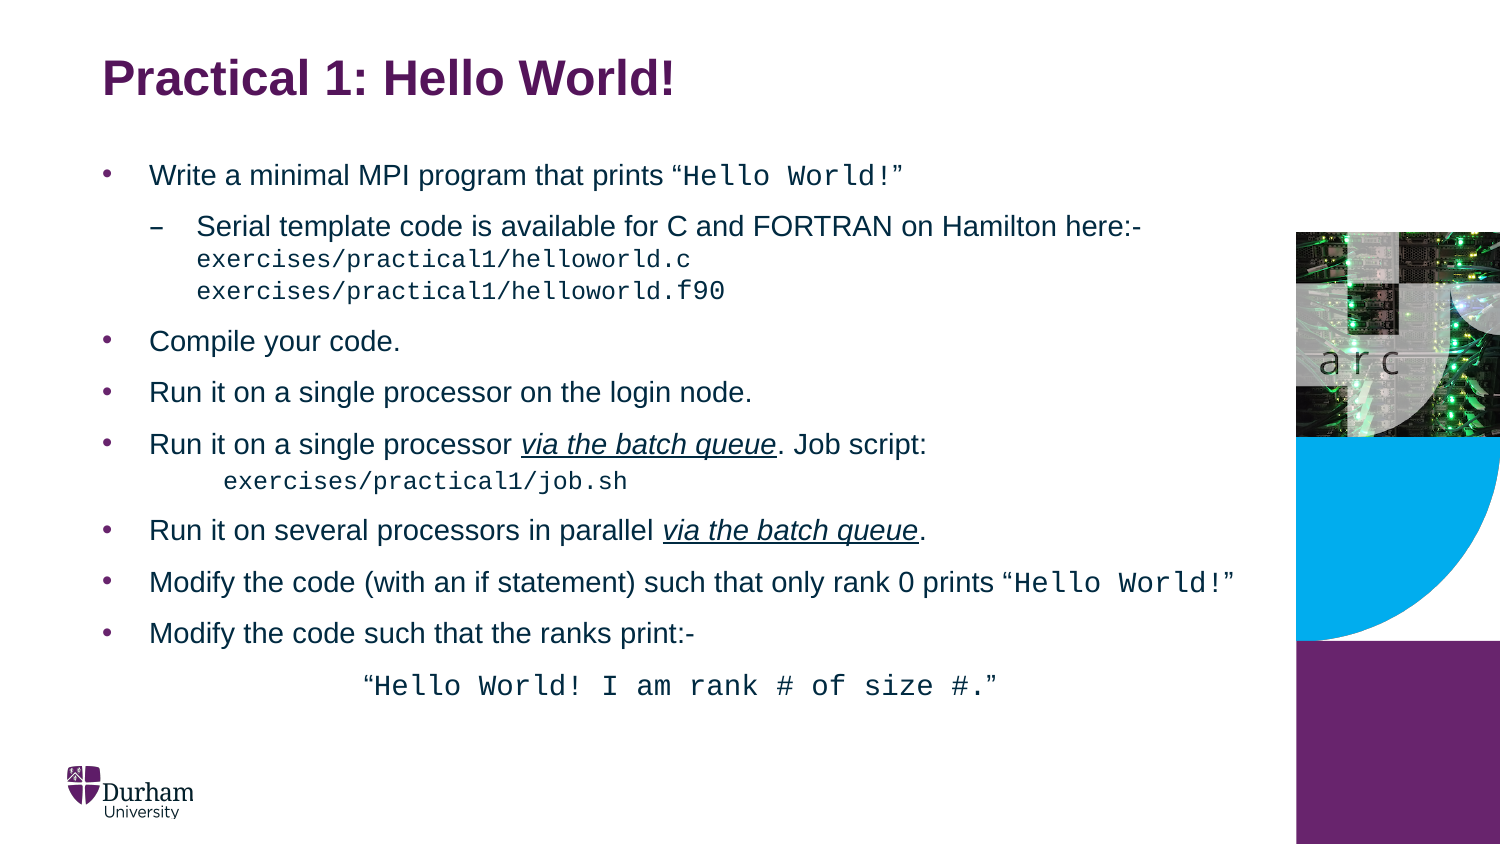

# Practical 1: Hello World!
Write a minimal MPI program that prints “Hello World!”
Serial template code is available for C and FORTRAN on Hamilton here:-
exercises/practical1/helloworld.c
exercises/practical1/helloworld.f90
Compile your code.
Run it on a single processor on the login node.
Run it on a single processor via the batch queue. Job script:
	exercises/practical1/job.sh
Run it on several processors in parallel via the batch queue.
Modify the code (with an if statement) such that only rank 0 prints “Hello World!”
Modify the code such that the ranks print:-
“Hello World! I am rank # of size #.”